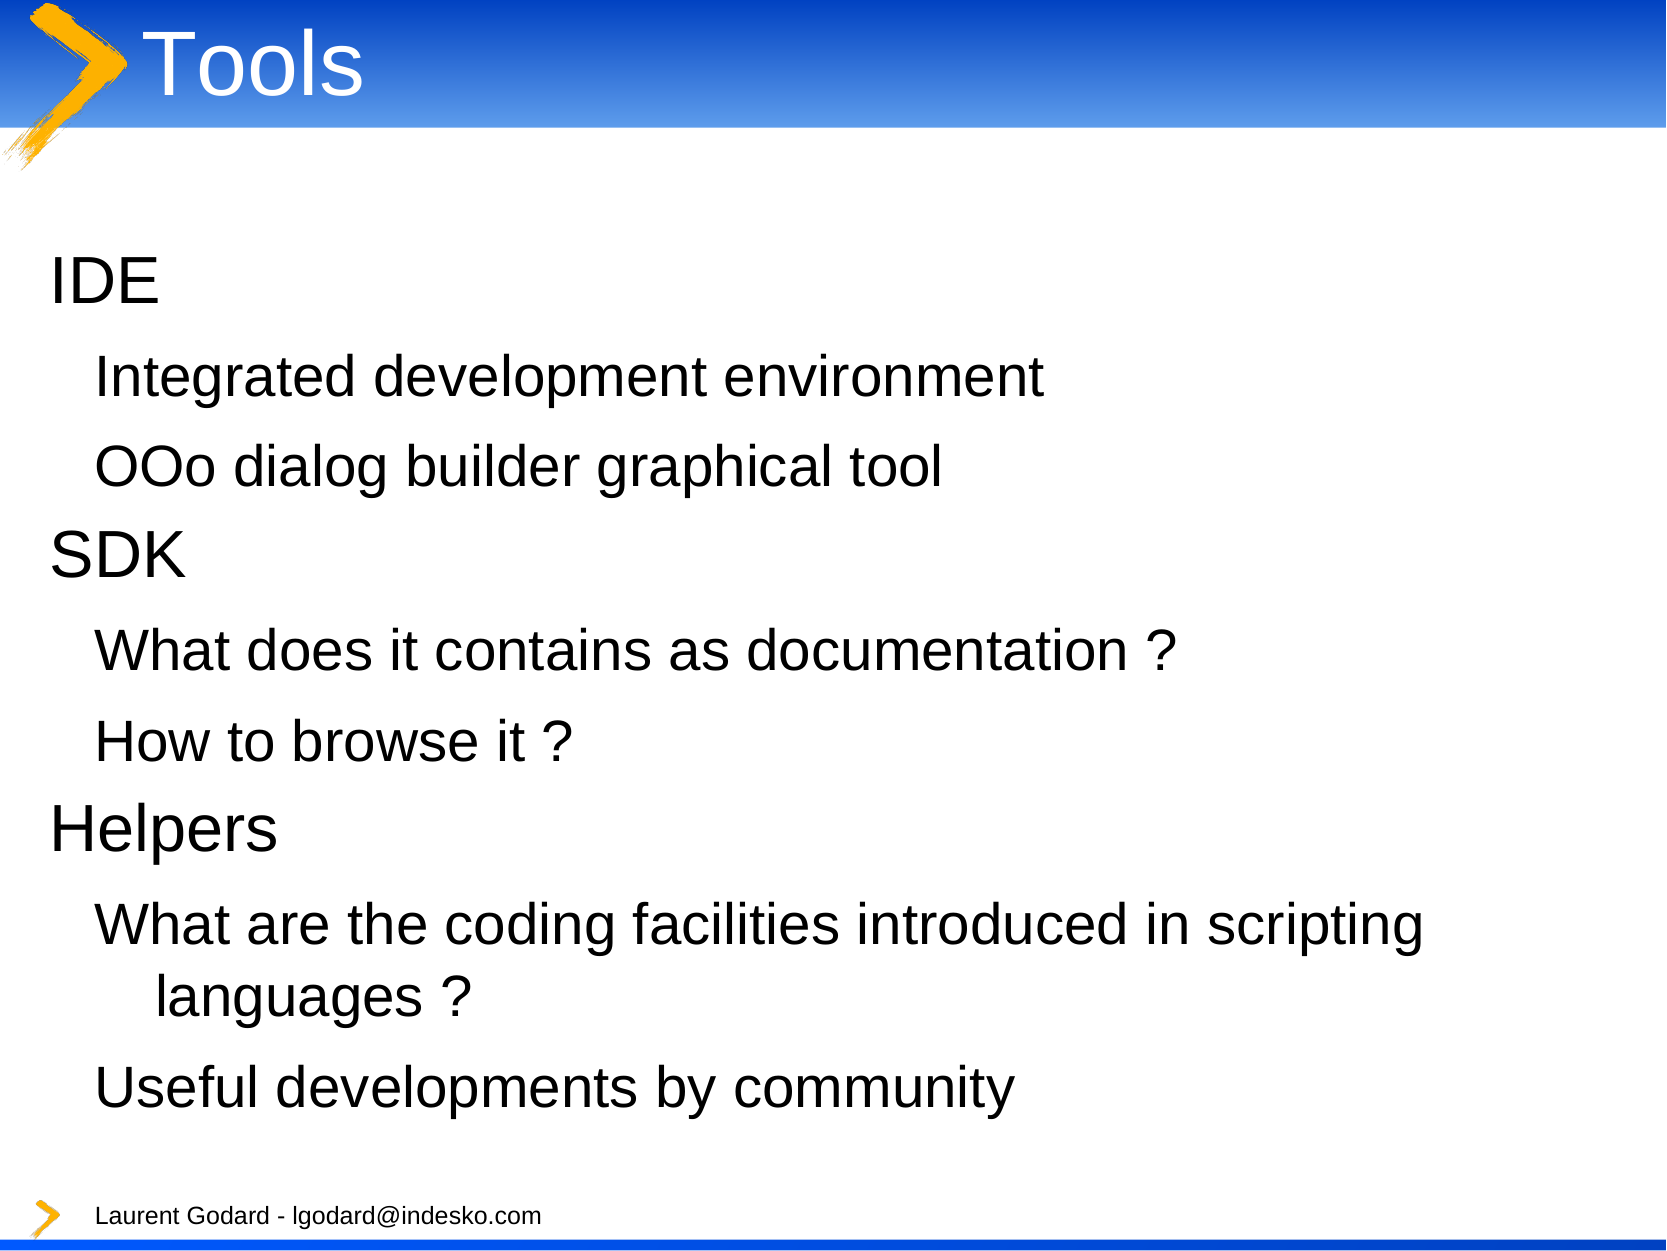

# Tools
IDE
Integrated development environment
OOo dialog builder graphical tool
SDK
What does it contains as documentation ?
How to browse it ?
Helpers
What are the coding facilities introduced in scripting languages ?
Useful developments by community